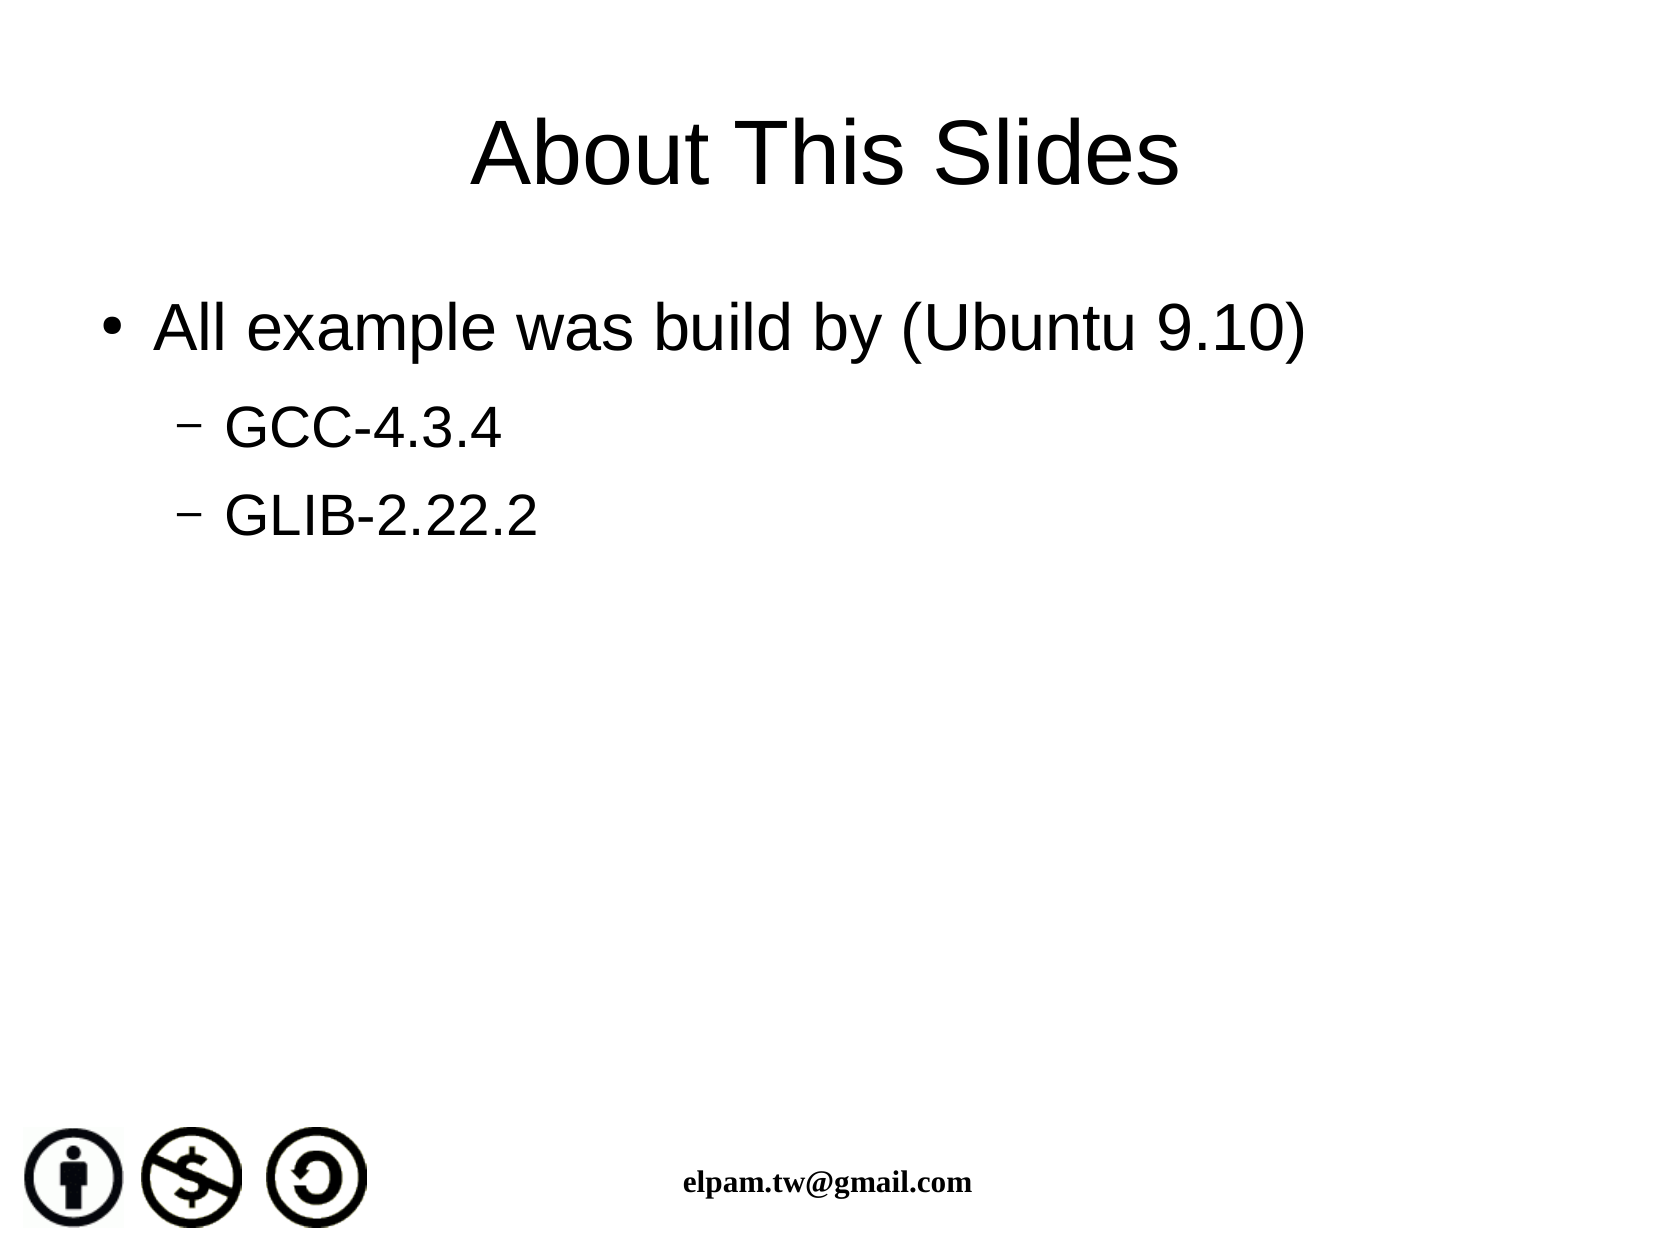

# About This Slides
All example was build by (Ubuntu 9.10)
GCC-4.3.4
GLIB-2.22.2